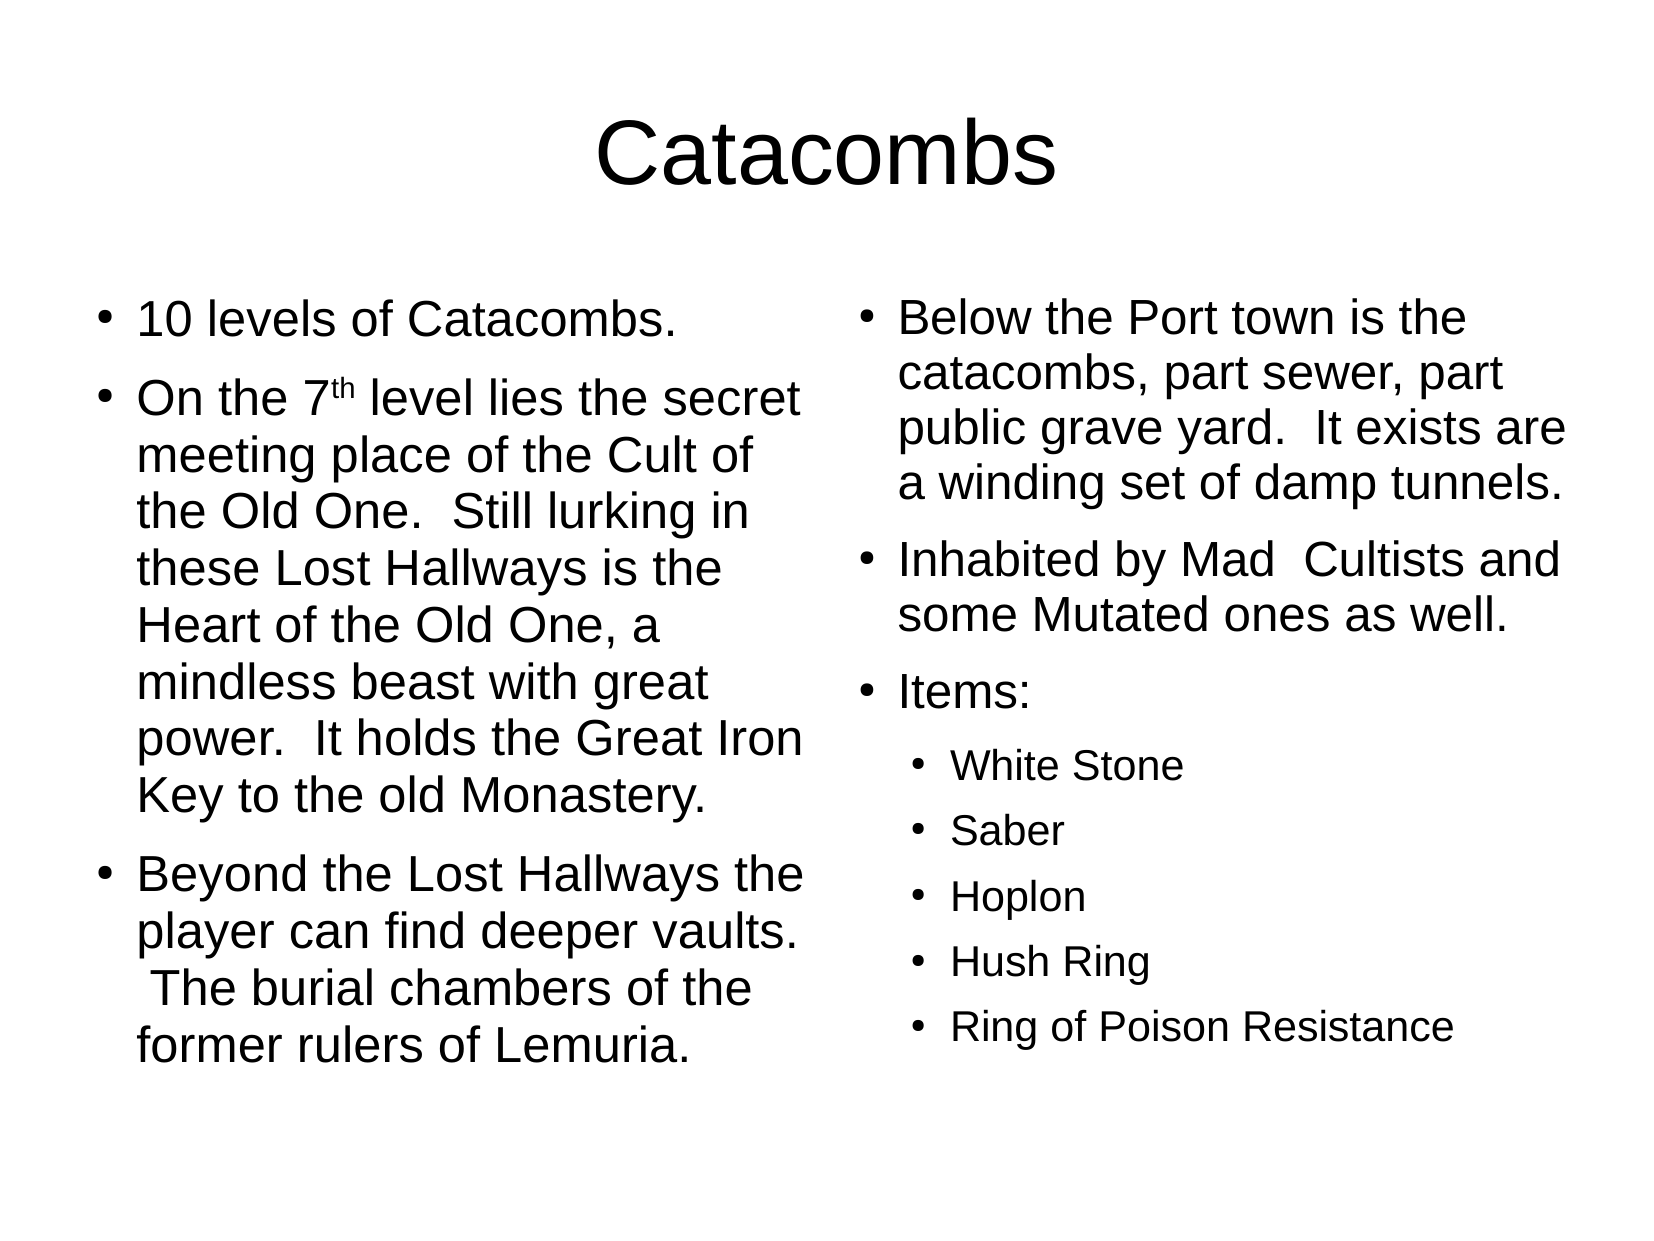

# Catacombs
10 levels of Catacombs.
On the 7th level lies the secret meeting place of the Cult of the Old One. Still lurking in these Lost Hallways is the Heart of the Old One, a mindless beast with great power. It holds the Great Iron Key to the old Monastery.
Beyond the Lost Hallways the player can find deeper vaults. The burial chambers of the former rulers of Lemuria.
Below the Port town is the catacombs, part sewer, part public grave yard. It exists are a winding set of damp tunnels.
Inhabited by Mad Cultists and some Mutated ones as well.
Items:
White Stone
Saber
Hoplon
Hush Ring
Ring of Poison Resistance